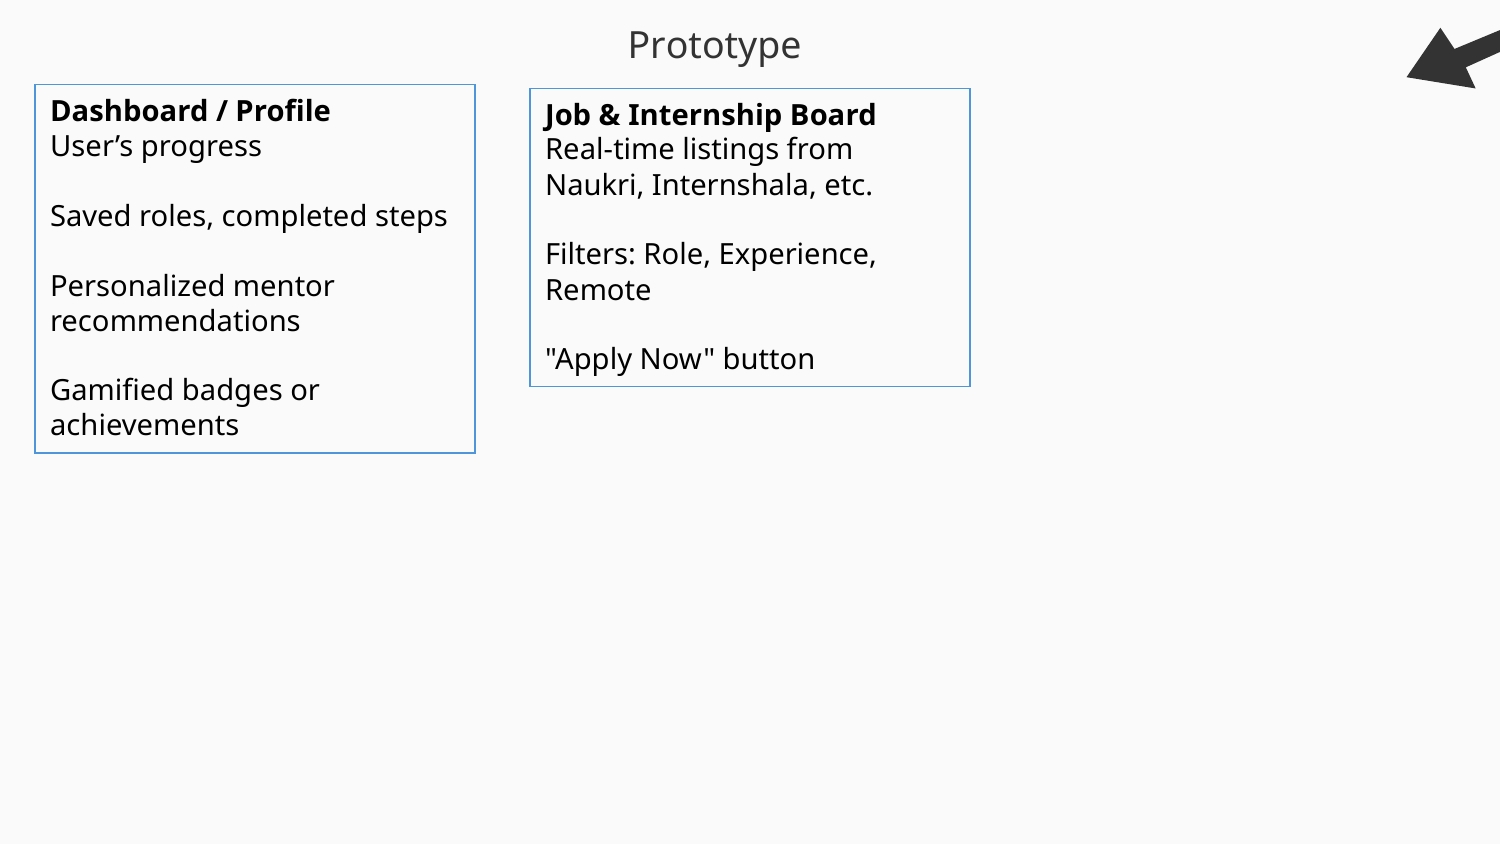

Prototype
Dashboard / Profile
User’s progress
Saved roles, completed steps
Personalized mentor recommendations
Gamified badges or achievements
Job & Internship Board
Real-time listings from Naukri, Internshala, etc.
Filters: Role, Experience, Remote
"Apply Now" button